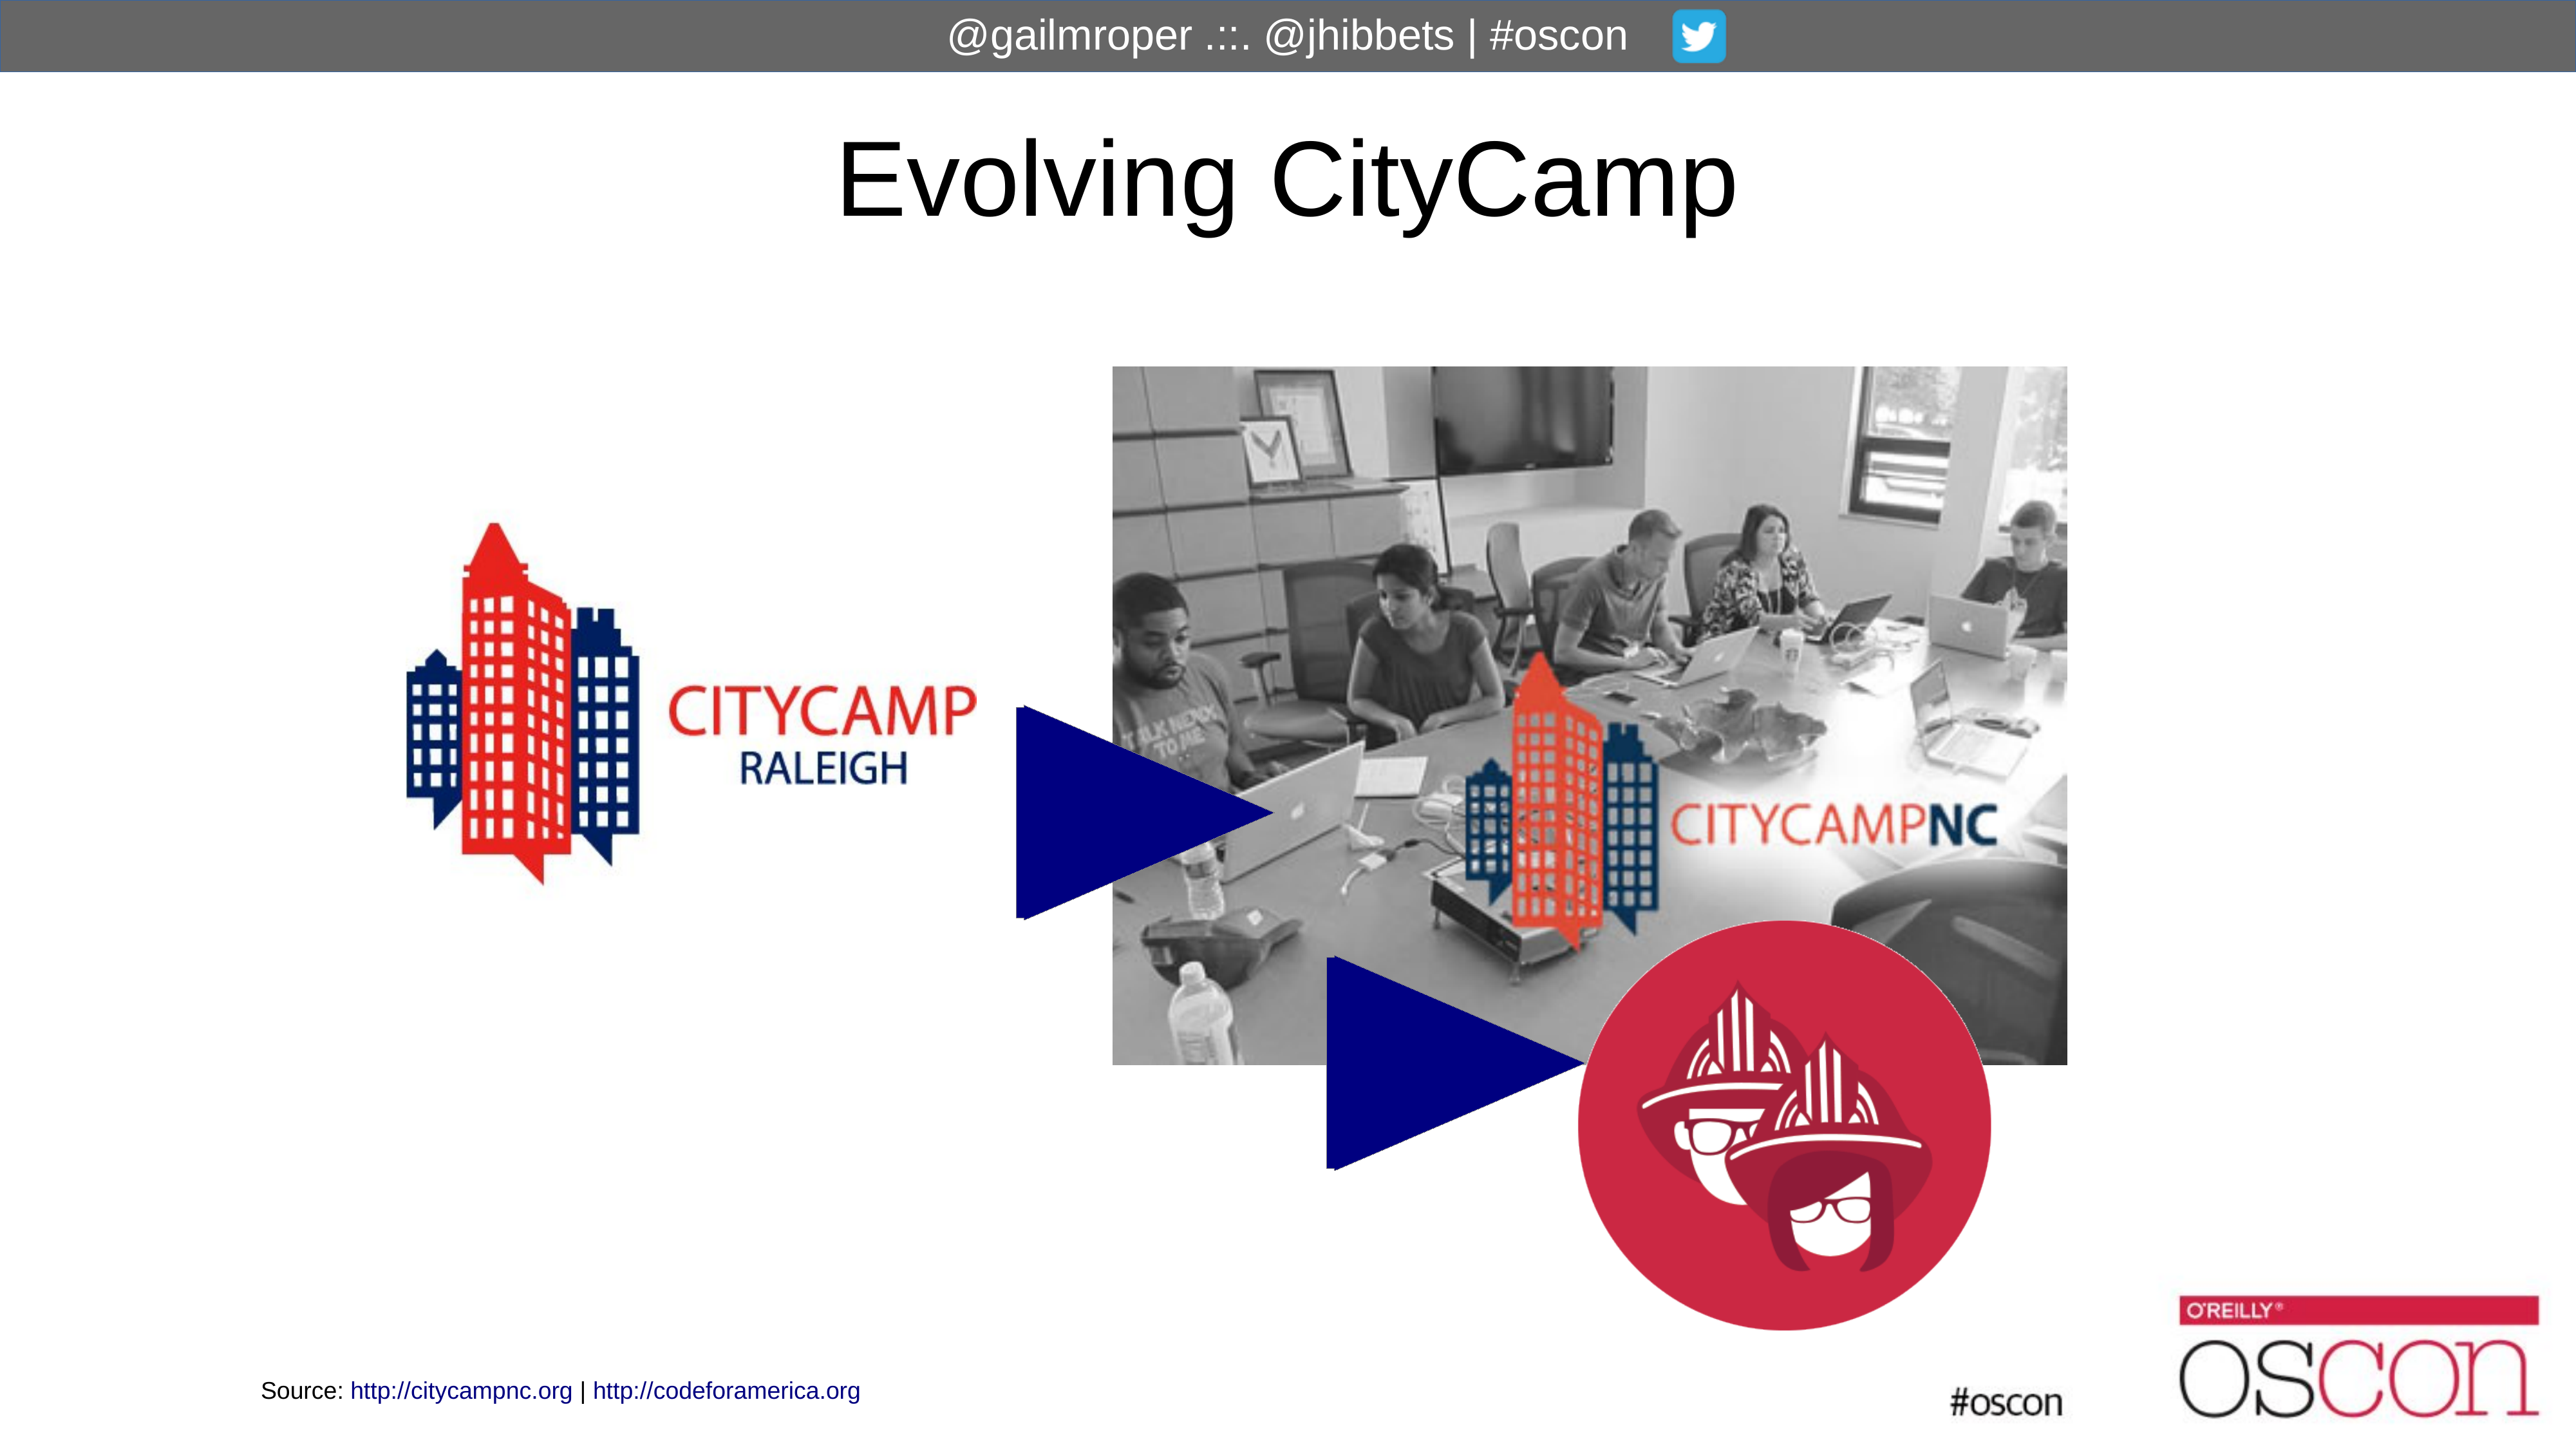

# Evolving CityCamp
Source: http://citycampnc.org | http://codeforamerica.org